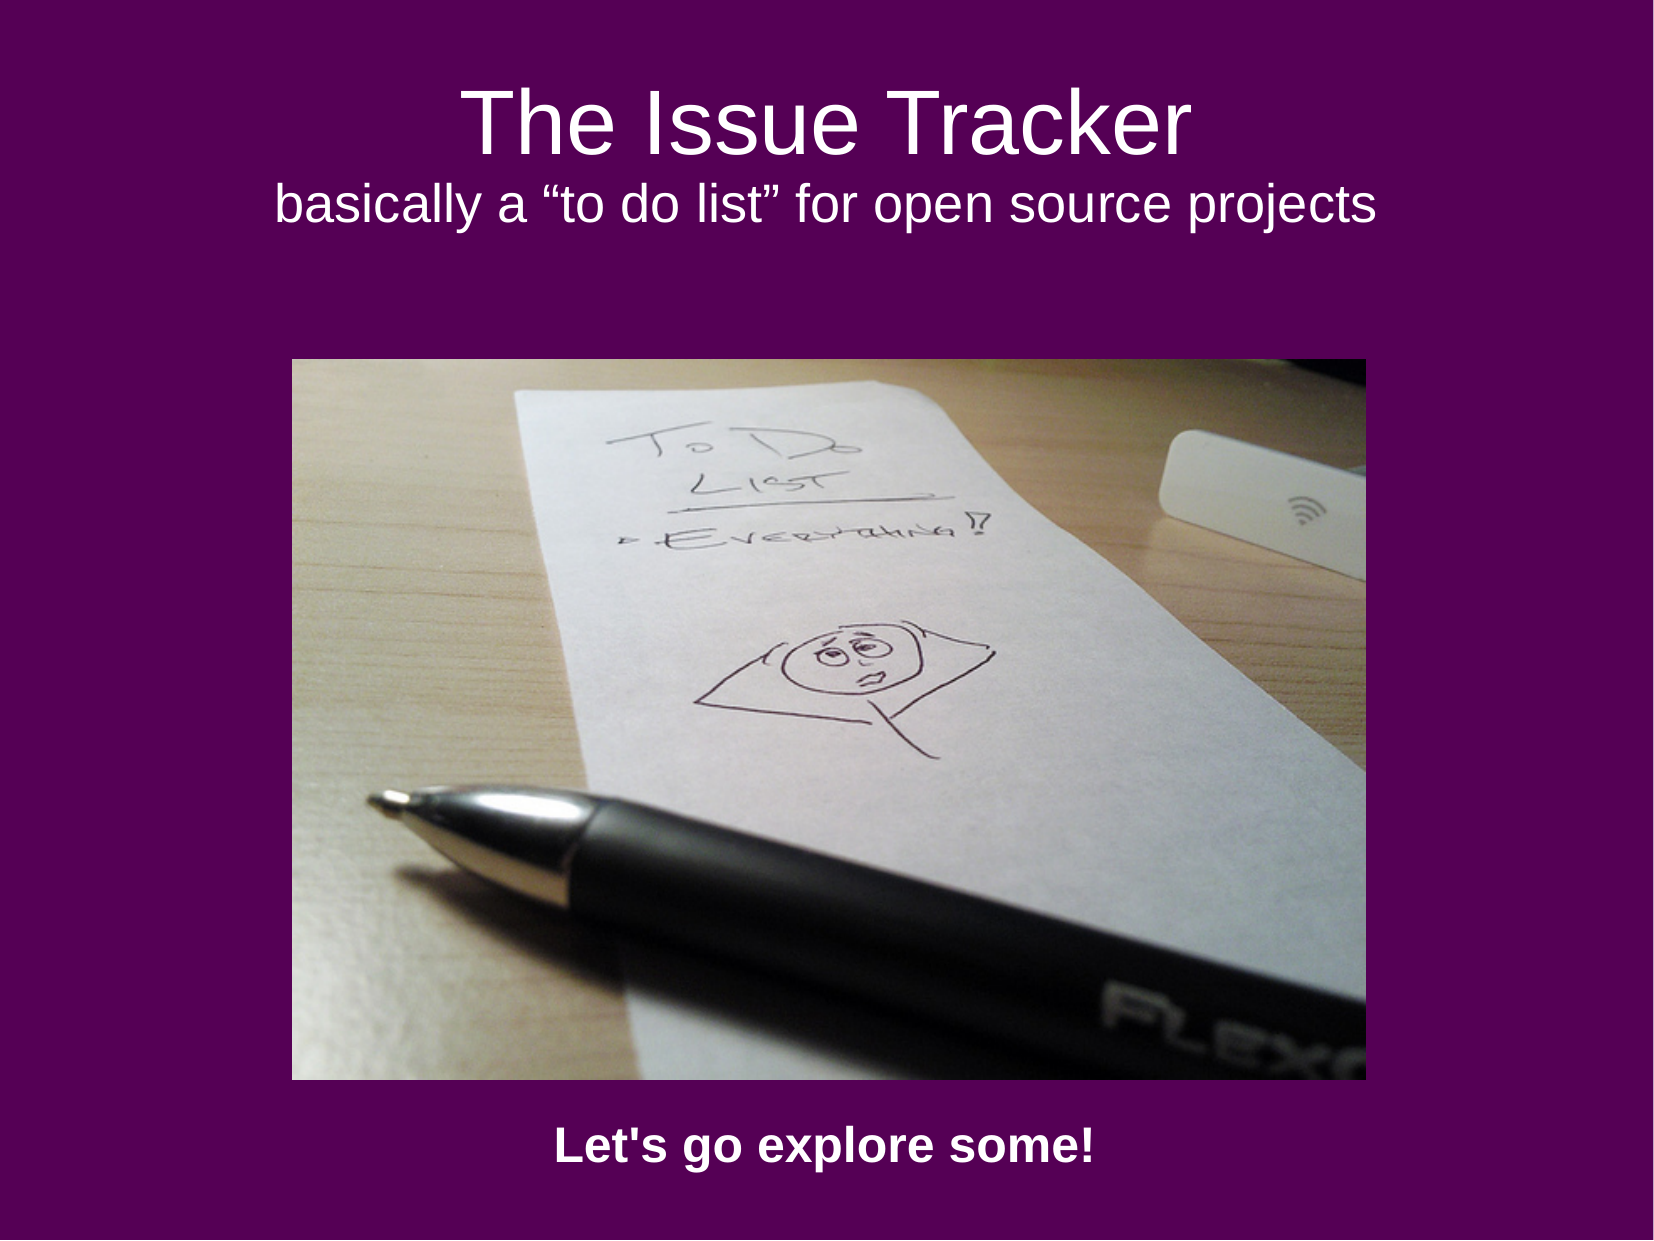

# The Issue Tracker basically a “to do list” for open source projects
Let's go explore some!